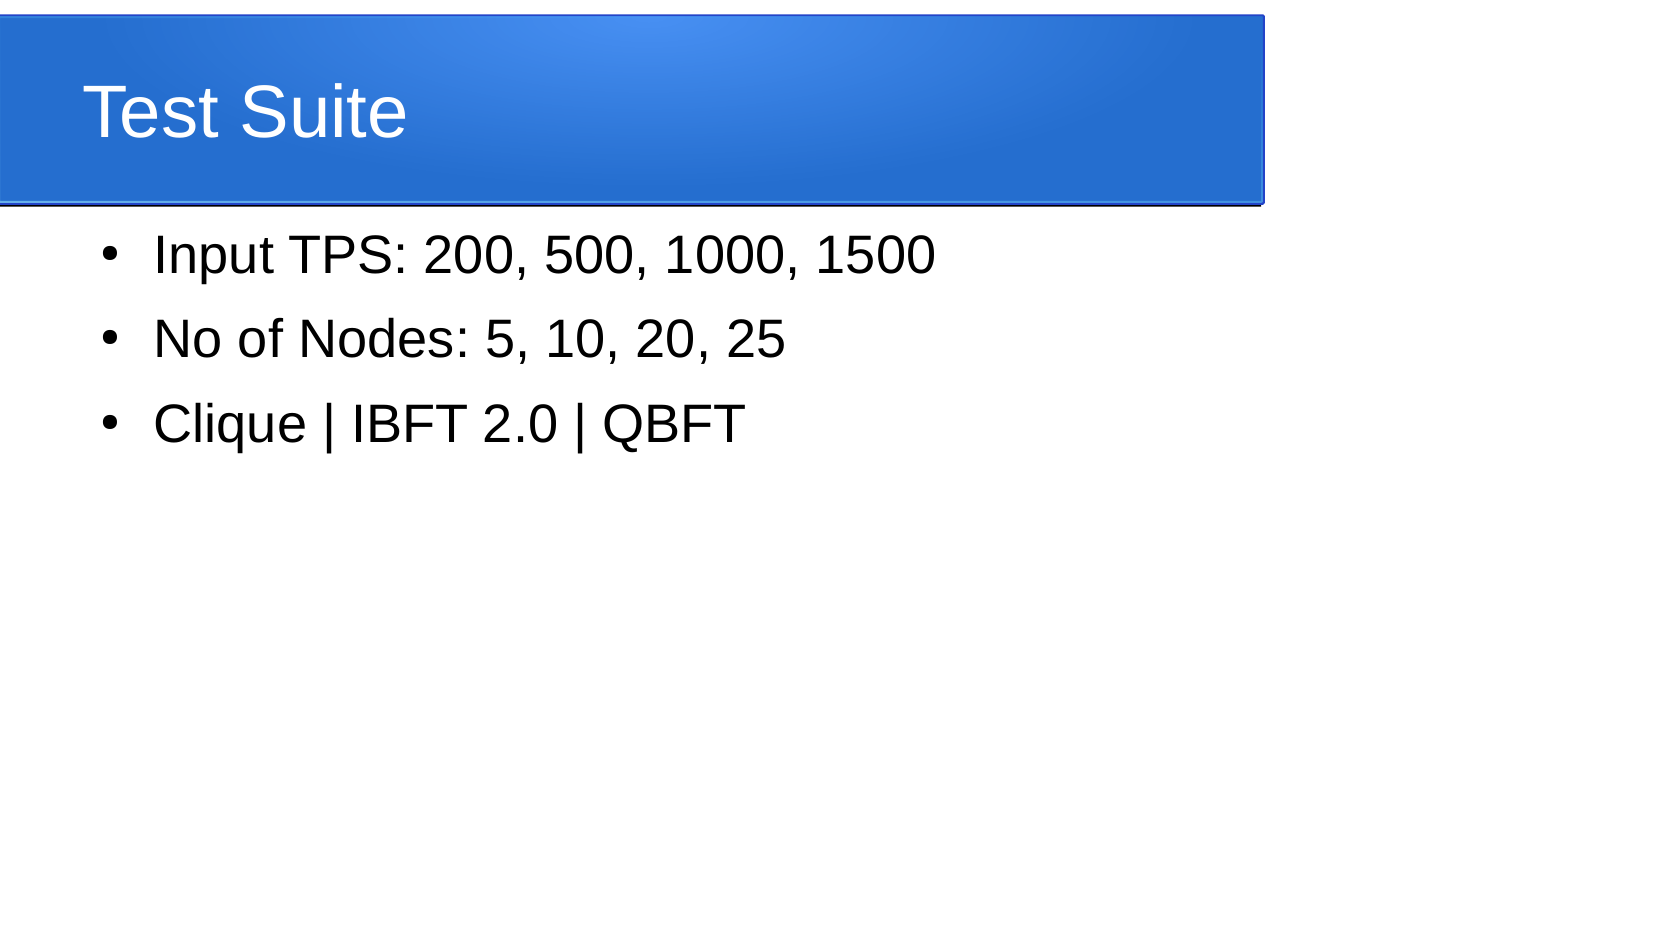

# Test Suite
Input TPS: 200, 500, 1000, 1500
No of Nodes: 5, 10, 20, 25
Clique | IBFT 2.0 | QBFT